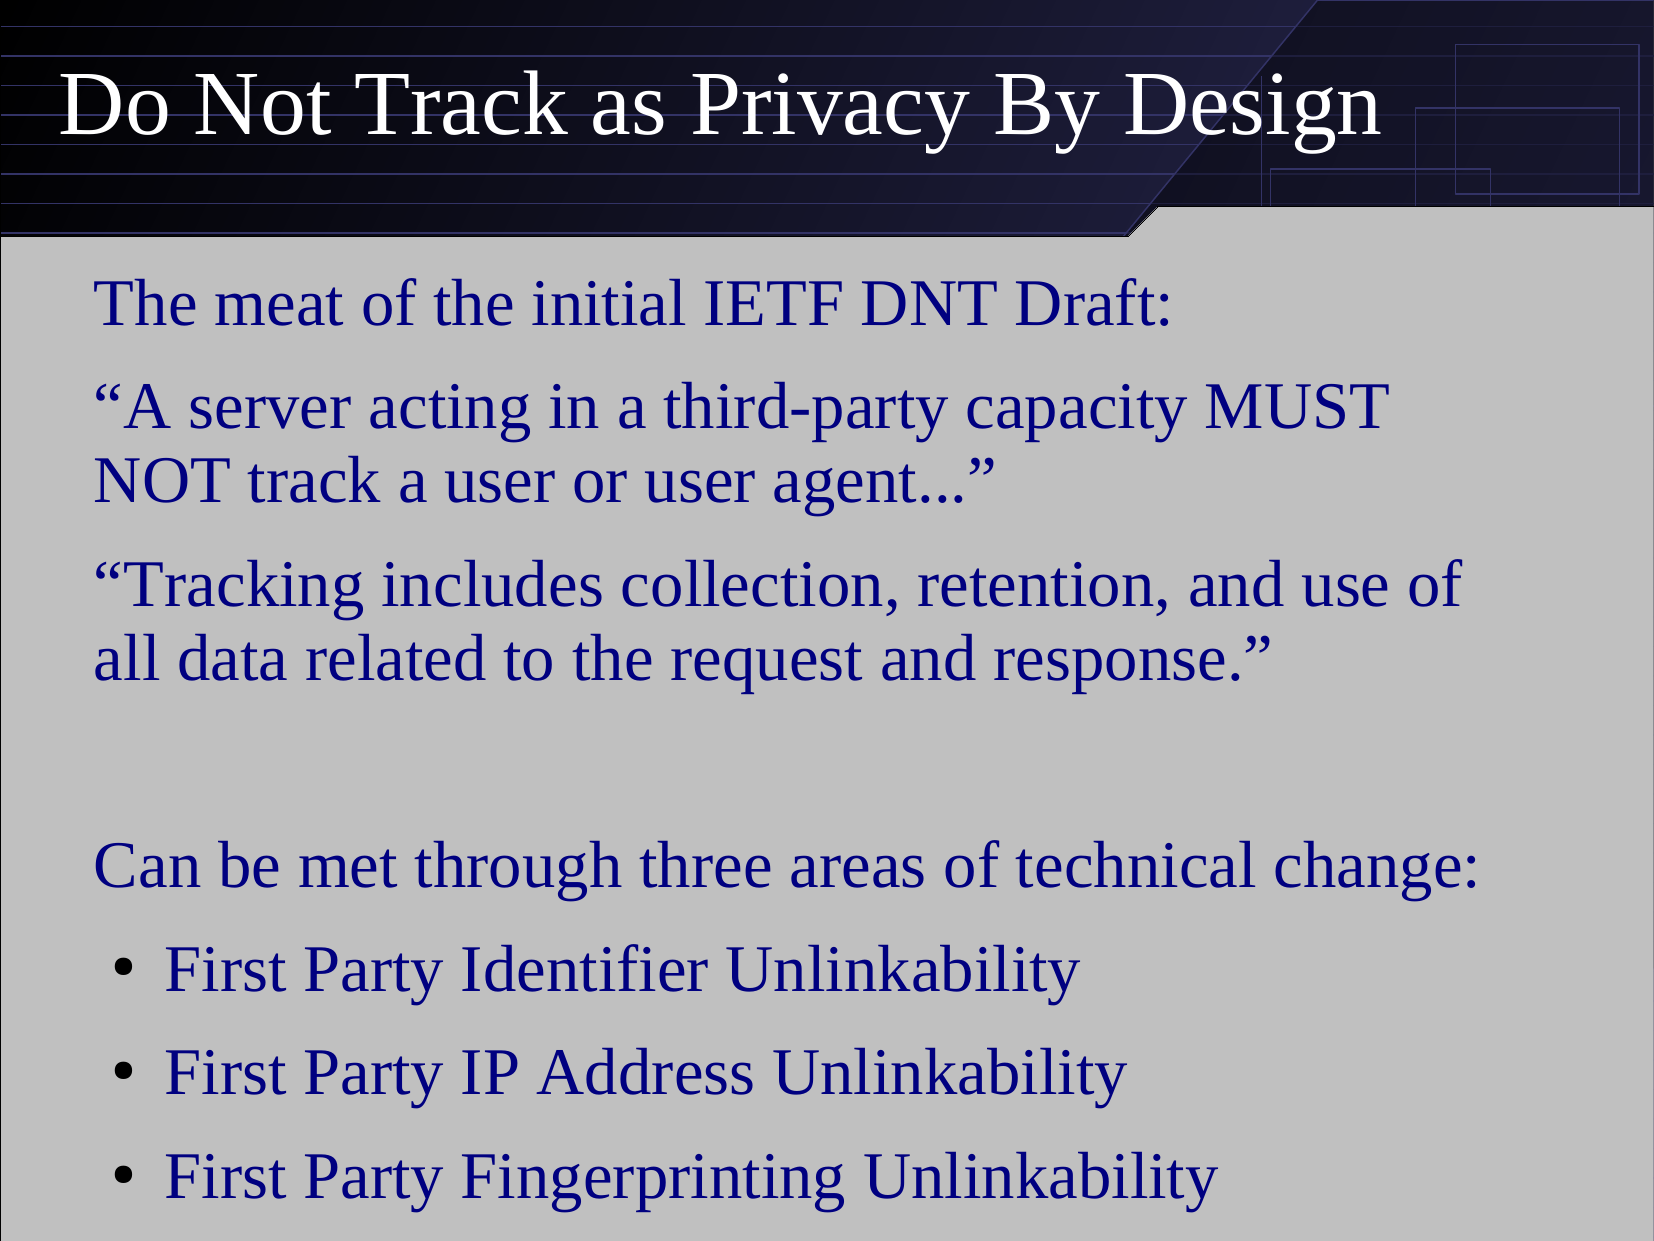

# Do Not Track as Privacy By Design
The meat of the initial IETF DNT Draft:
“A server acting in a third-party capacity MUST NOT track a user or user agent...”
“Tracking includes collection, retention, and use of all data related to the request and response.”
Can be met through three areas of technical change:
First Party Identifier Unlinkability
First Party IP Address Unlinkability
First Party Fingerprinting Unlinkability